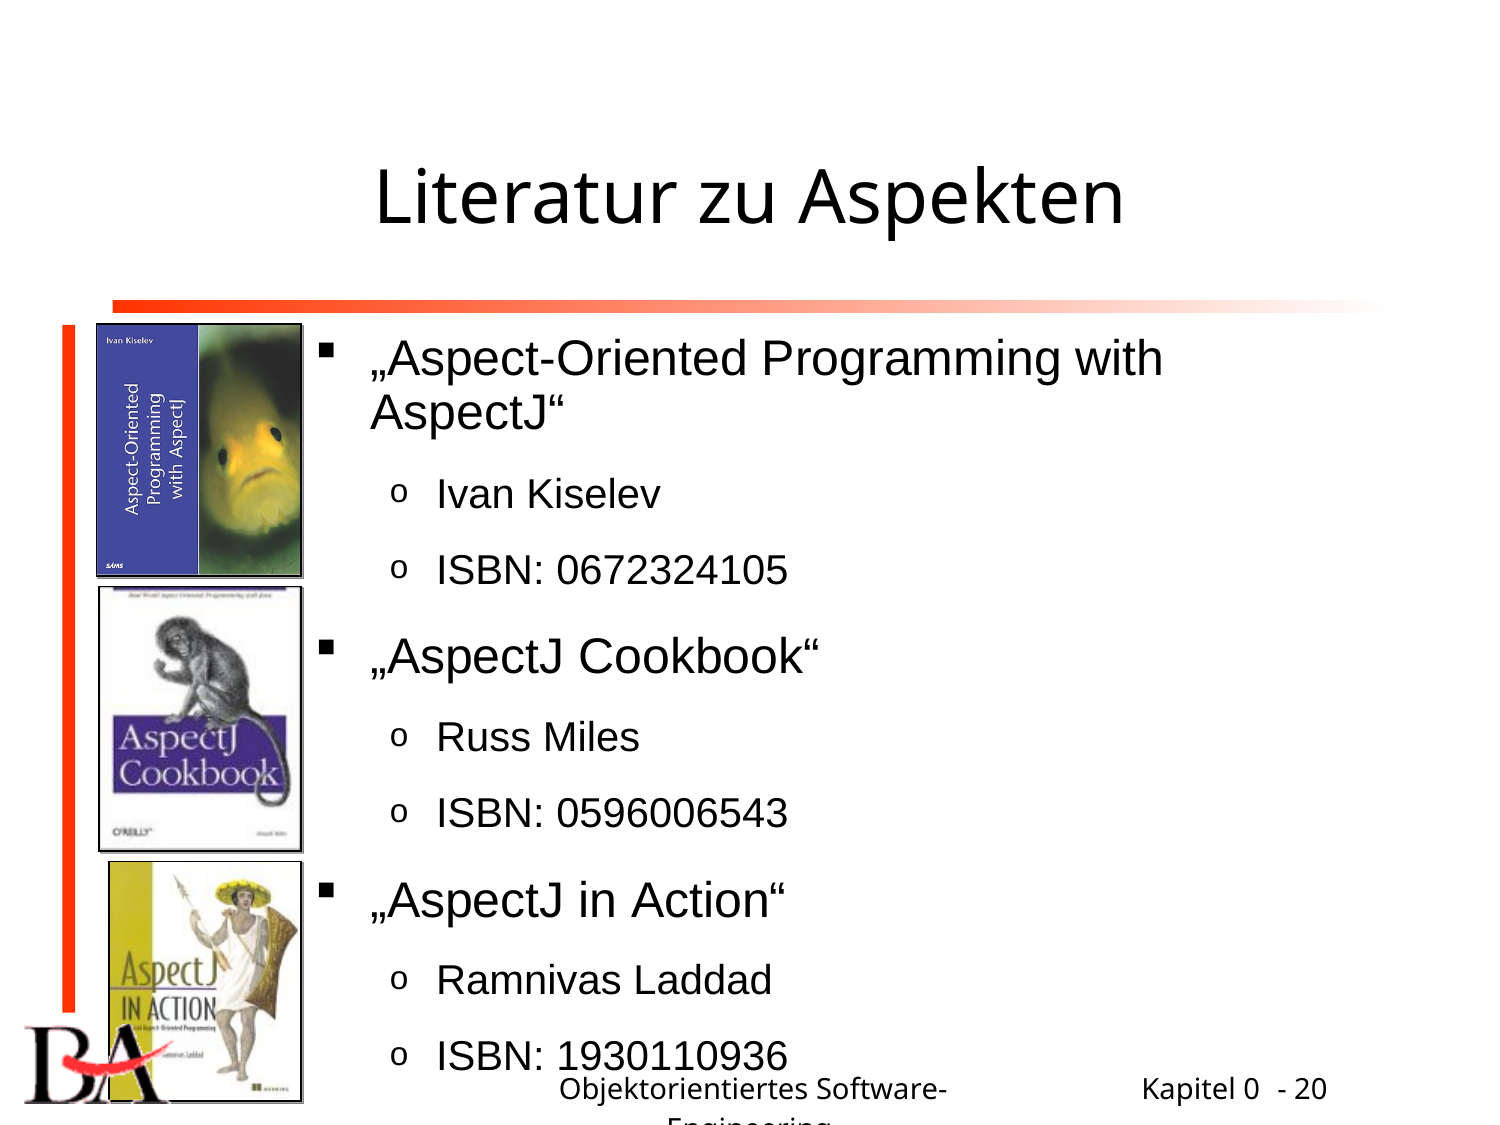

# Literatur zu Aspekten
„Aspect-Oriented Programming with AspectJ“
Ivan Kiselev
ISBN: 0672324105
„AspectJ Cookbook“
Russ Miles
ISBN: 0596006543
„AspectJ in Action“
Ramnivas Laddad
ISBN: 1930110936
20